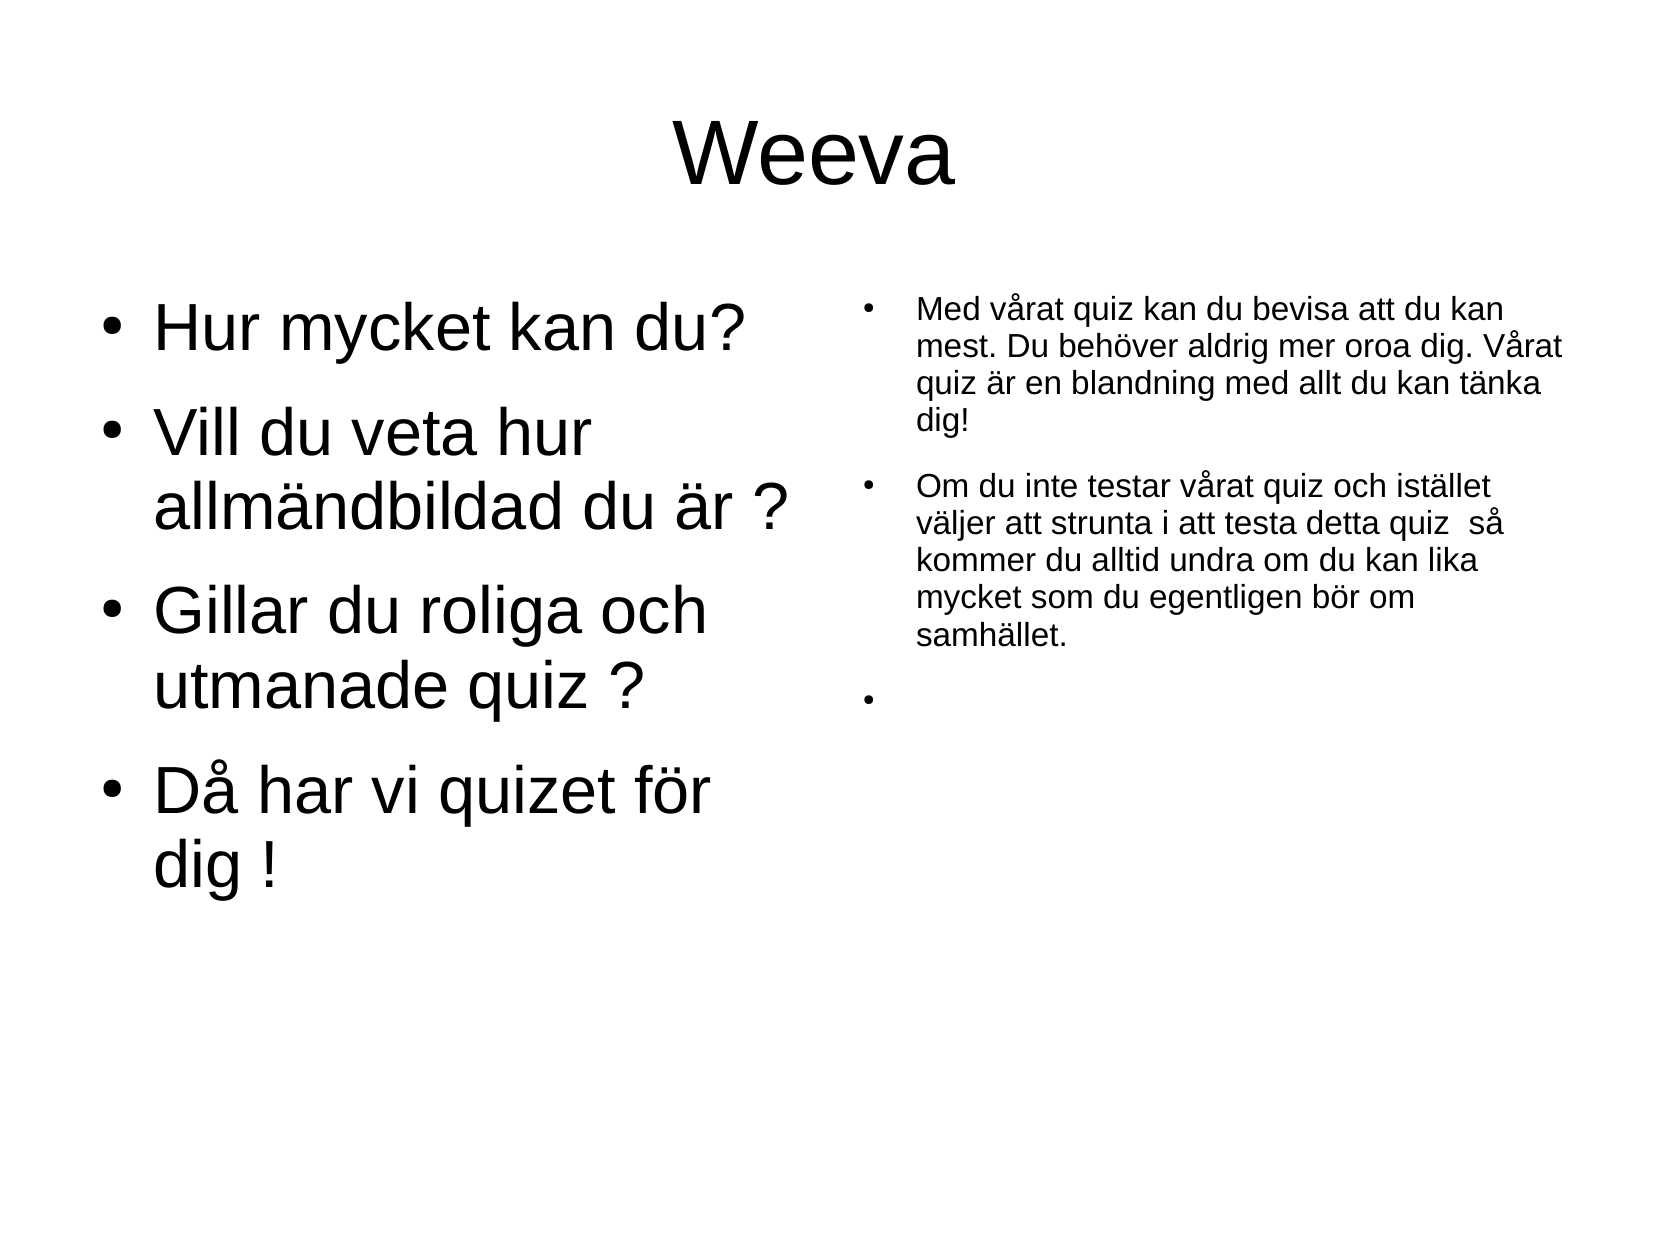

# Weeva
Hur mycket kan du?
Vill du veta hur allmändbildad du är ?
Gillar du roliga och utmanade quiz ?
Då har vi quizet för dig !
Med vårat quiz kan du bevisa att du kan mest. Du behöver aldrig mer oroa dig. Vårat quiz är en blandning med allt du kan tänka dig!
Om du inte testar vårat quiz och istället väljer att strunta i att testa detta quiz så kommer du alltid undra om du kan lika mycket som du egentligen bör om samhället.